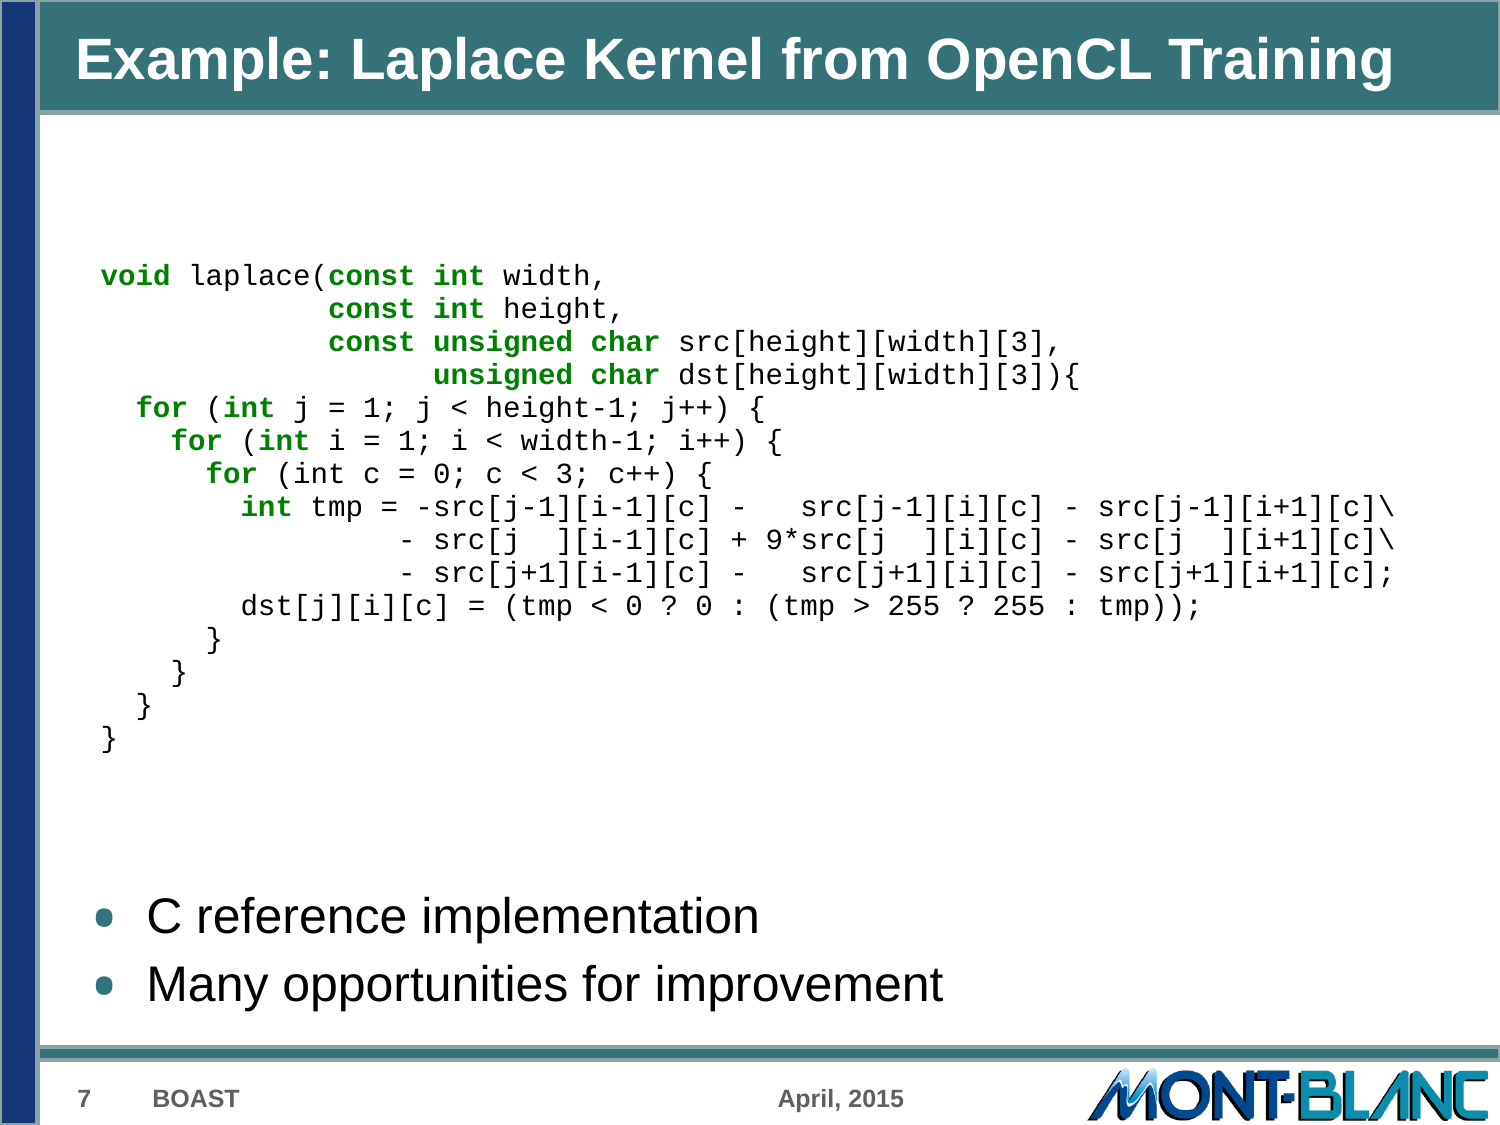

# Example: Laplace Kernel from OpenCL Training
void laplace(const int width,
 const int height,
 const unsigned char src[height][width][3],
 unsigned char dst[height][width][3]){
 for (int j = 1; j < height-1; j++) {
 for (int i = 1; i < width-1; i++) {
 for (int c = 0; c < 3; c++) {
 int tmp = -src[j-1][i-1][c] - src[j-1][i][c] - src[j-1][i+1][c]\
 - src[j ][i-1][c] + 9*src[j ][i][c] - src[j ][i+1][c]\
 - src[j+1][i-1][c] - src[j+1][i][c] - src[j+1][i+1][c];
 dst[j][i][c] = (tmp < 0 ? 0 : (tmp > 255 ? 255 : tmp));
 }
 }
 }
}
C reference implementation
Many opportunities for improvement
7
BOAST
April, 2015